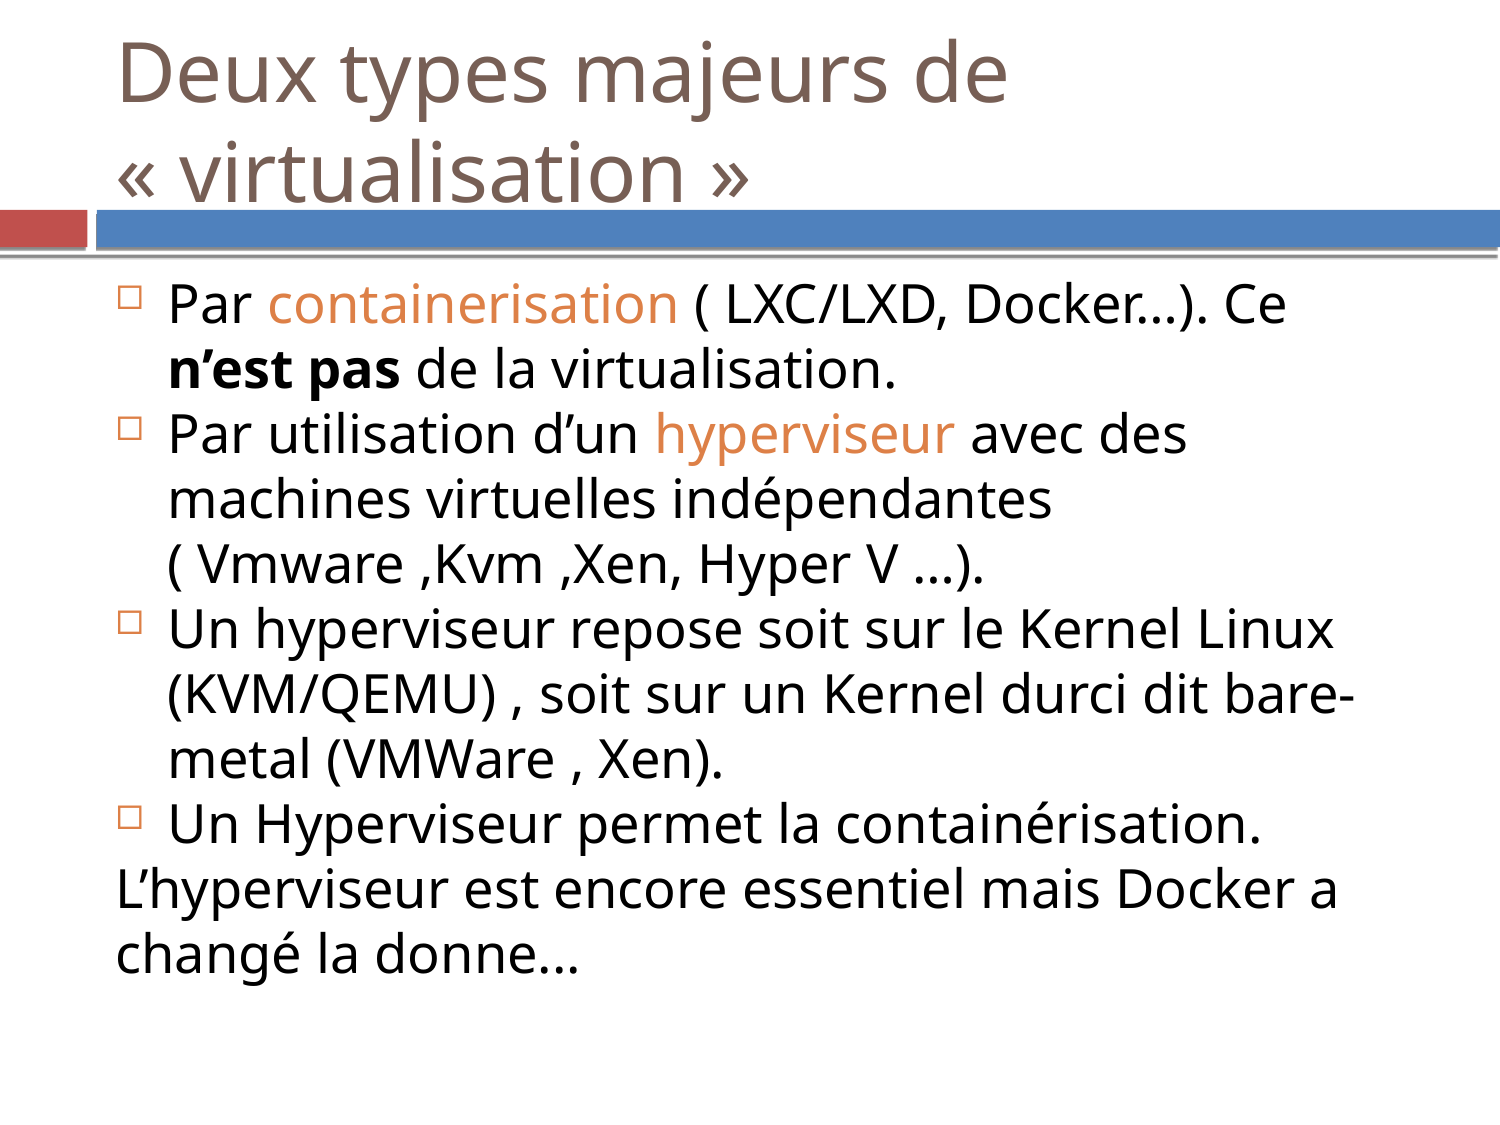

Deux types majeurs de « virtualisation »
Par containerisation ( LXC/LXD, Docker…). Ce n’est pas de la virtualisation.
Par utilisation d’un hyperviseur avec des machines virtuelles indépendantes ( Vmware ,Kvm ,Xen, Hyper V …).
Un hyperviseur repose soit sur le Kernel Linux (KVM/QEMU) , soit sur un Kernel durci dit bare-metal (VMWare , Xen).
Un Hyperviseur permet la containérisation.
L’hyperviseur est encore essentiel mais Docker a changé la donne...